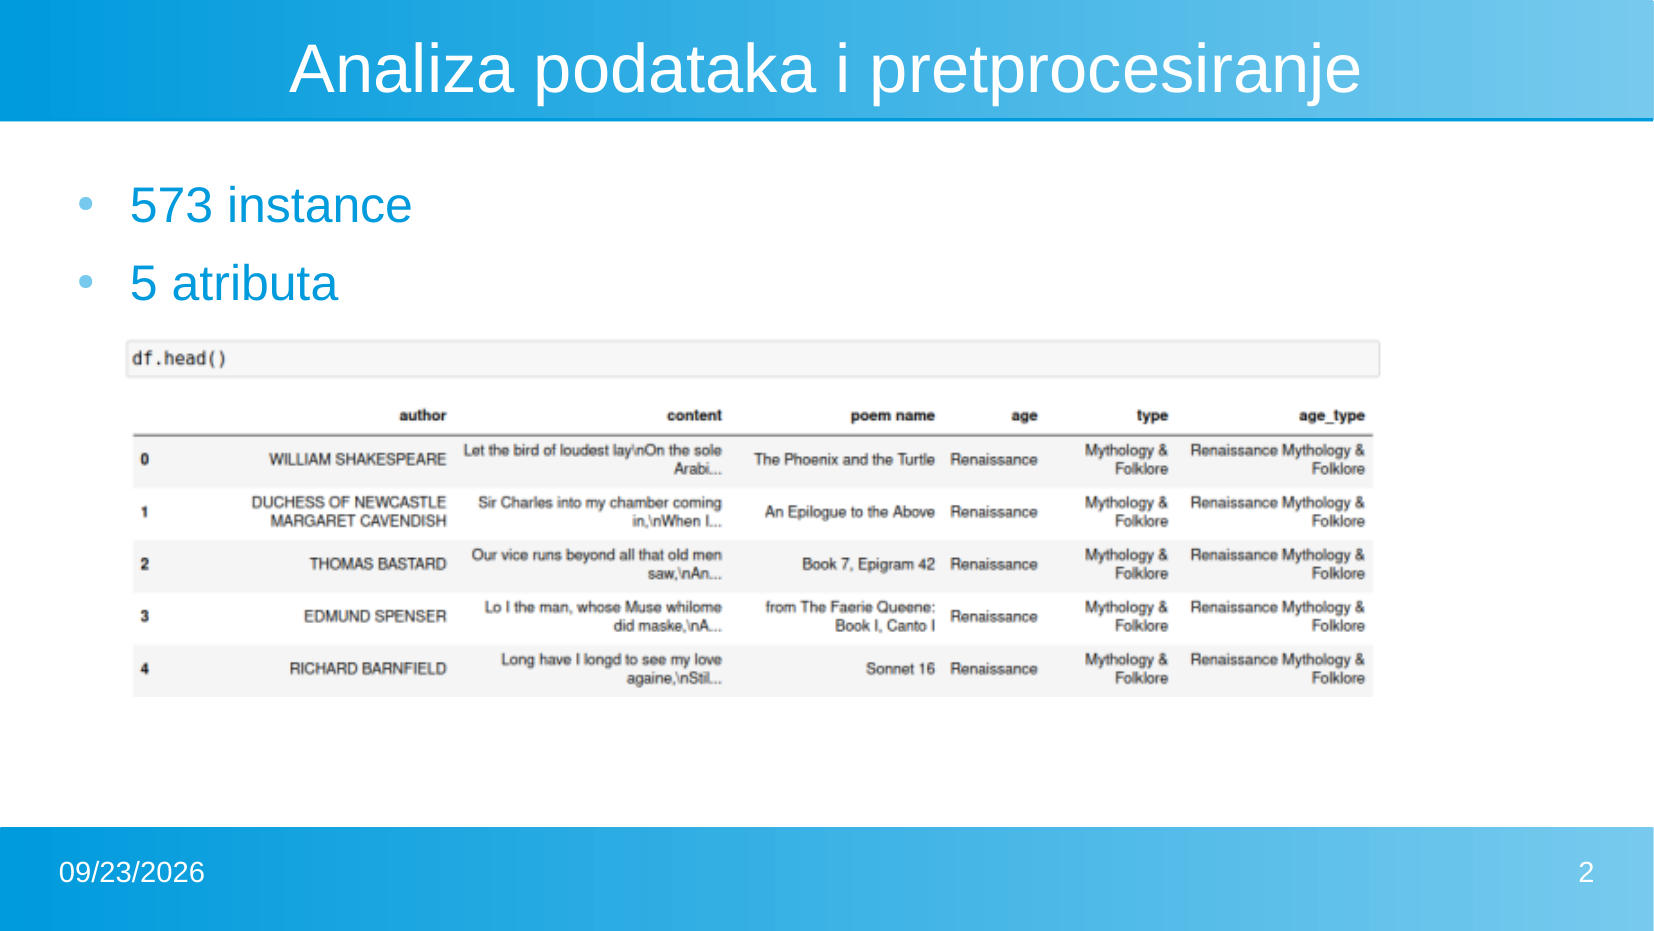

# Analiza podataka i pretprocesiranje
573 instance
5 atributa
2